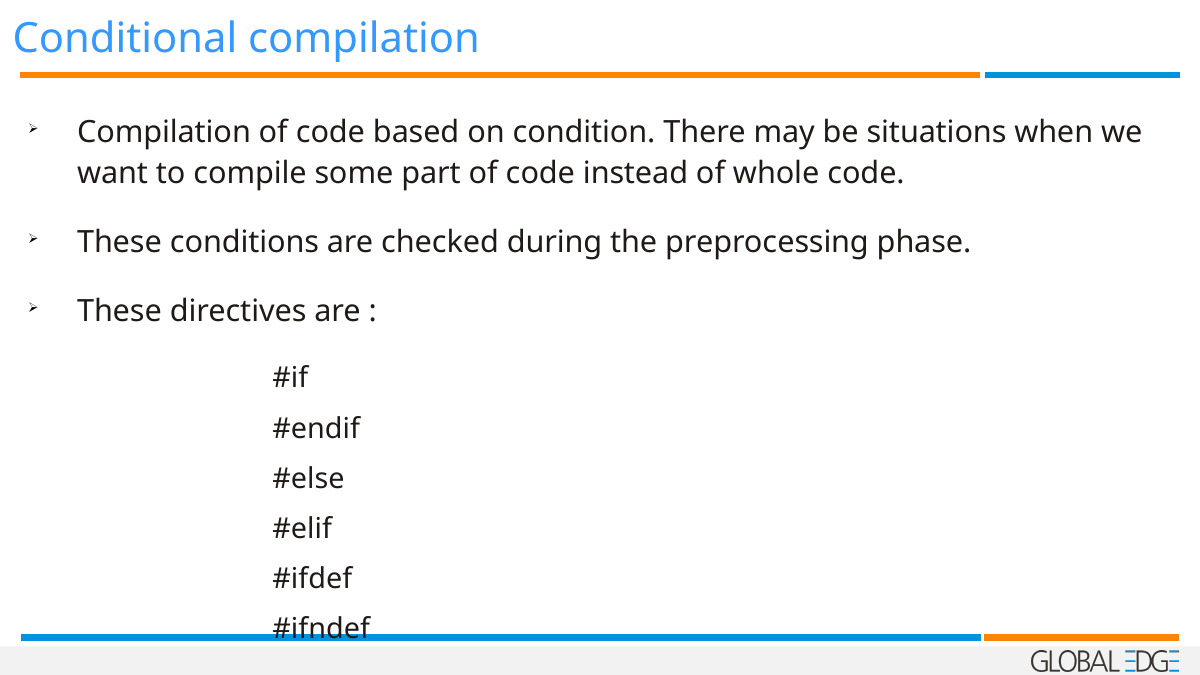

# Conditional compilation
Compilation of code based on condition. There may be situations when we want to compile some part of code instead of whole code.
These conditions are checked during the preprocessing phase.
These directives are :
#if
#endif
#else
#elif
#ifdef
#ifndef